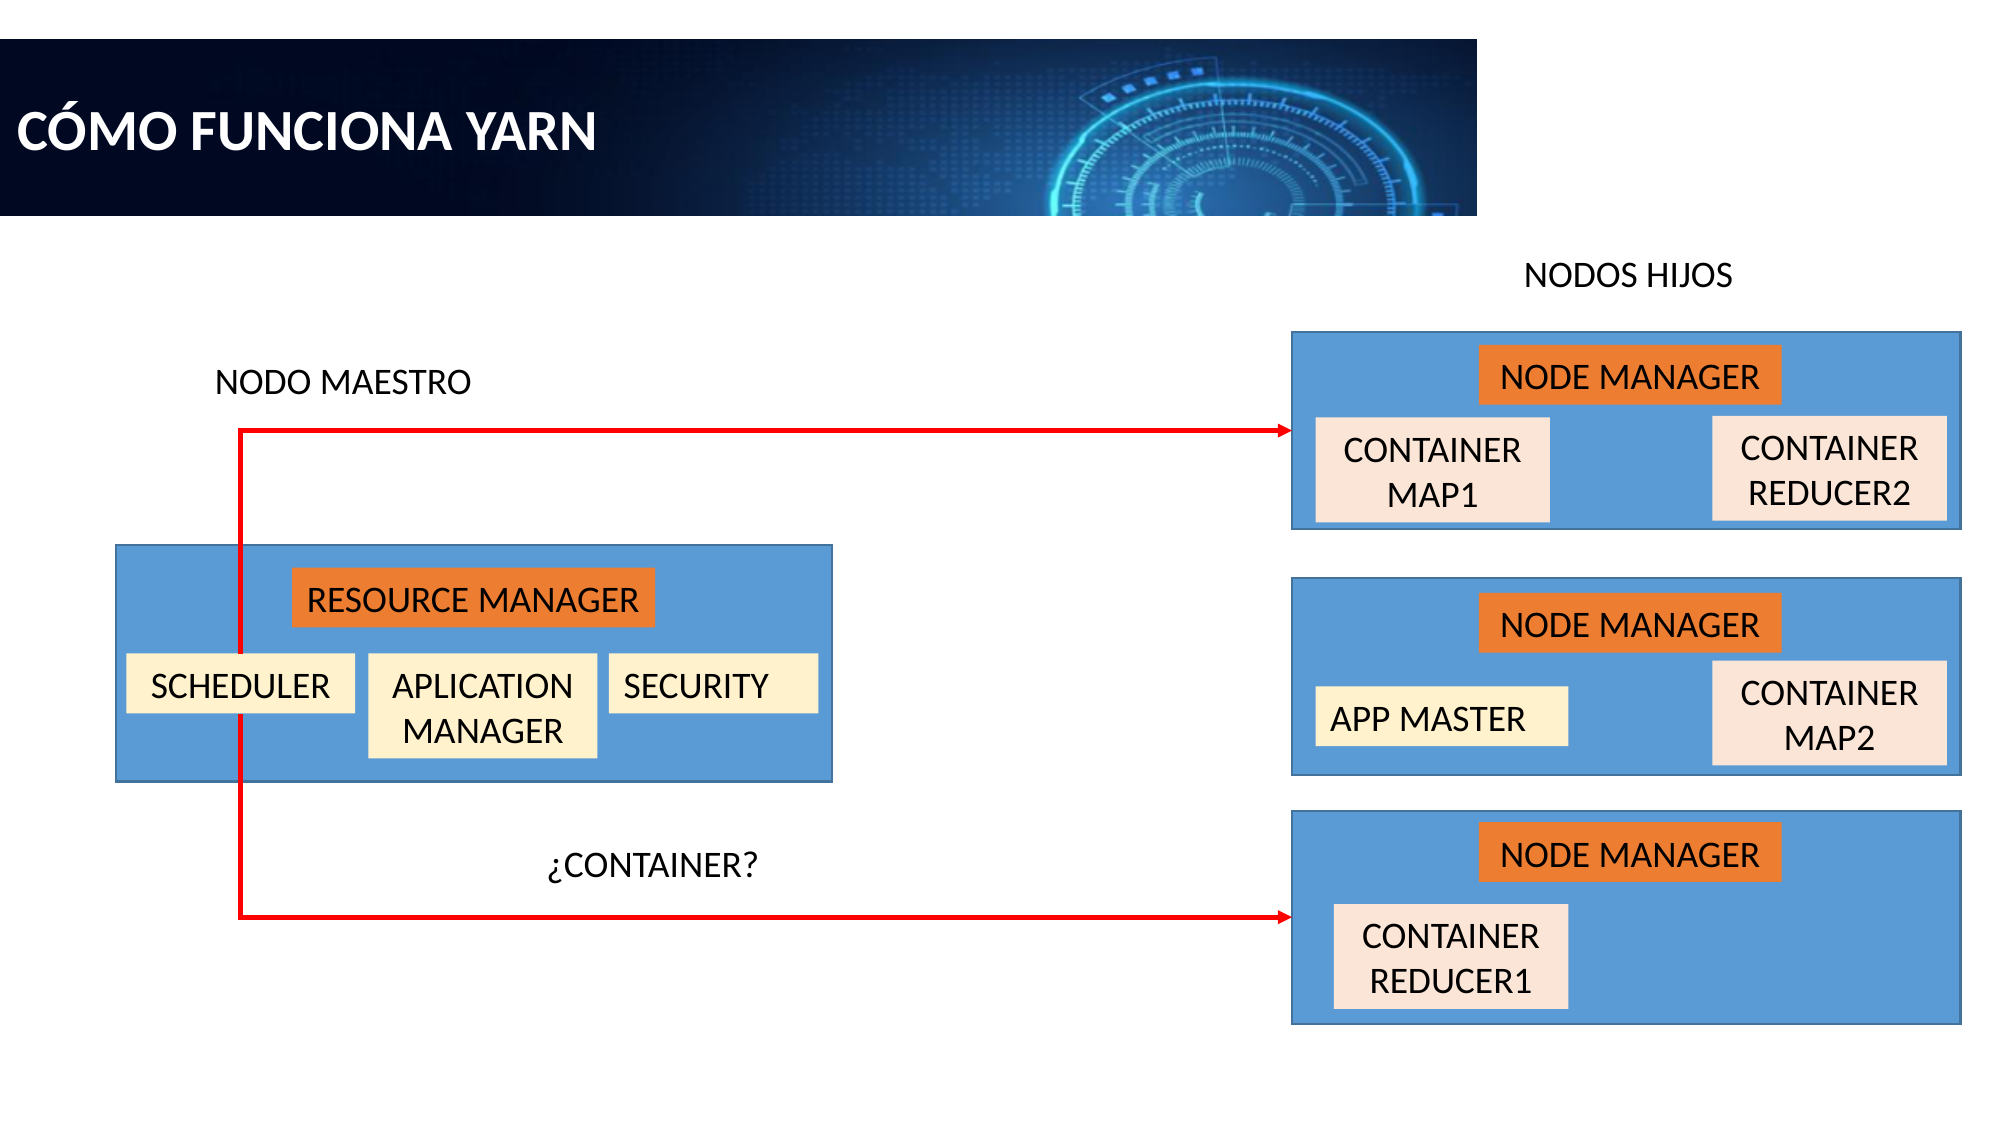

CÓMO FUNCIONA YARN
NODOS HIJOS
NODE MANAGER
NODO MAESTRO
CONTAINER
REDUCER2
CONTAINER
MAP1
RESOURCE MANAGER
NODE MANAGER
SCHEDULER
APLICATION MANAGER
SECURITY
CONTAINER
MAP2
APP MASTER
NODE MANAGER
¿CONTAINER?
CONTAINER
REDUCER1